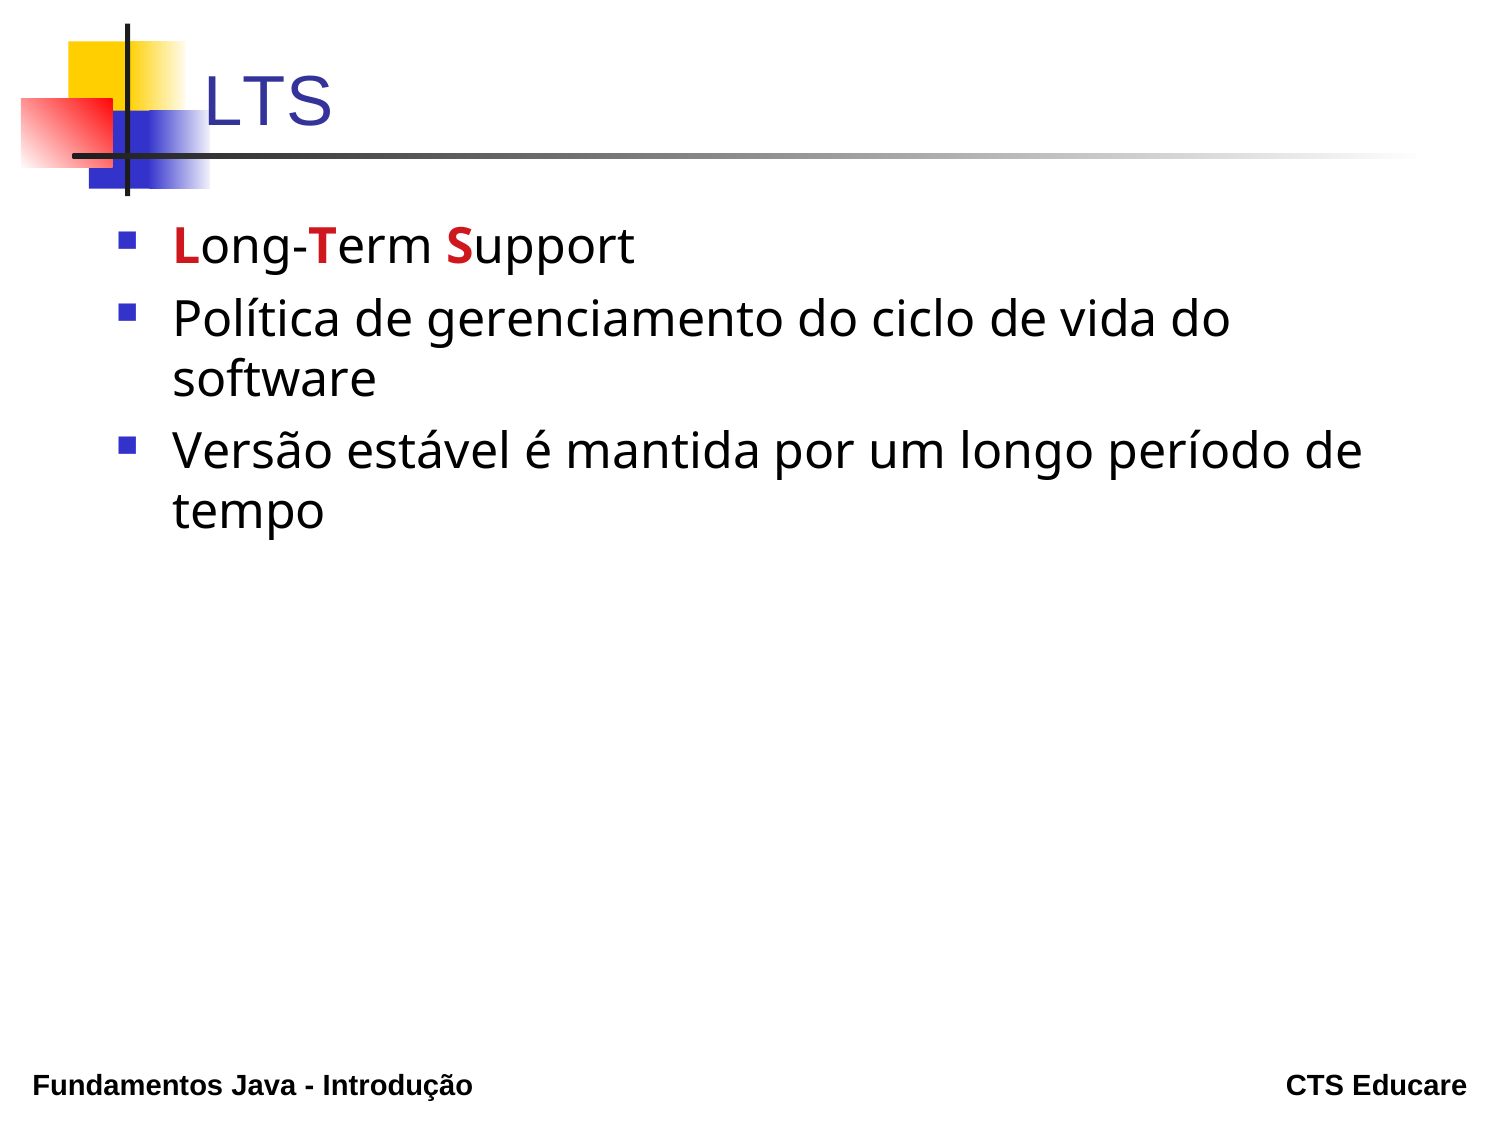

# LTS
Long-Term Support
Política de gerenciamento do ciclo de vida do software
Versão estável é mantida por um longo período de tempo